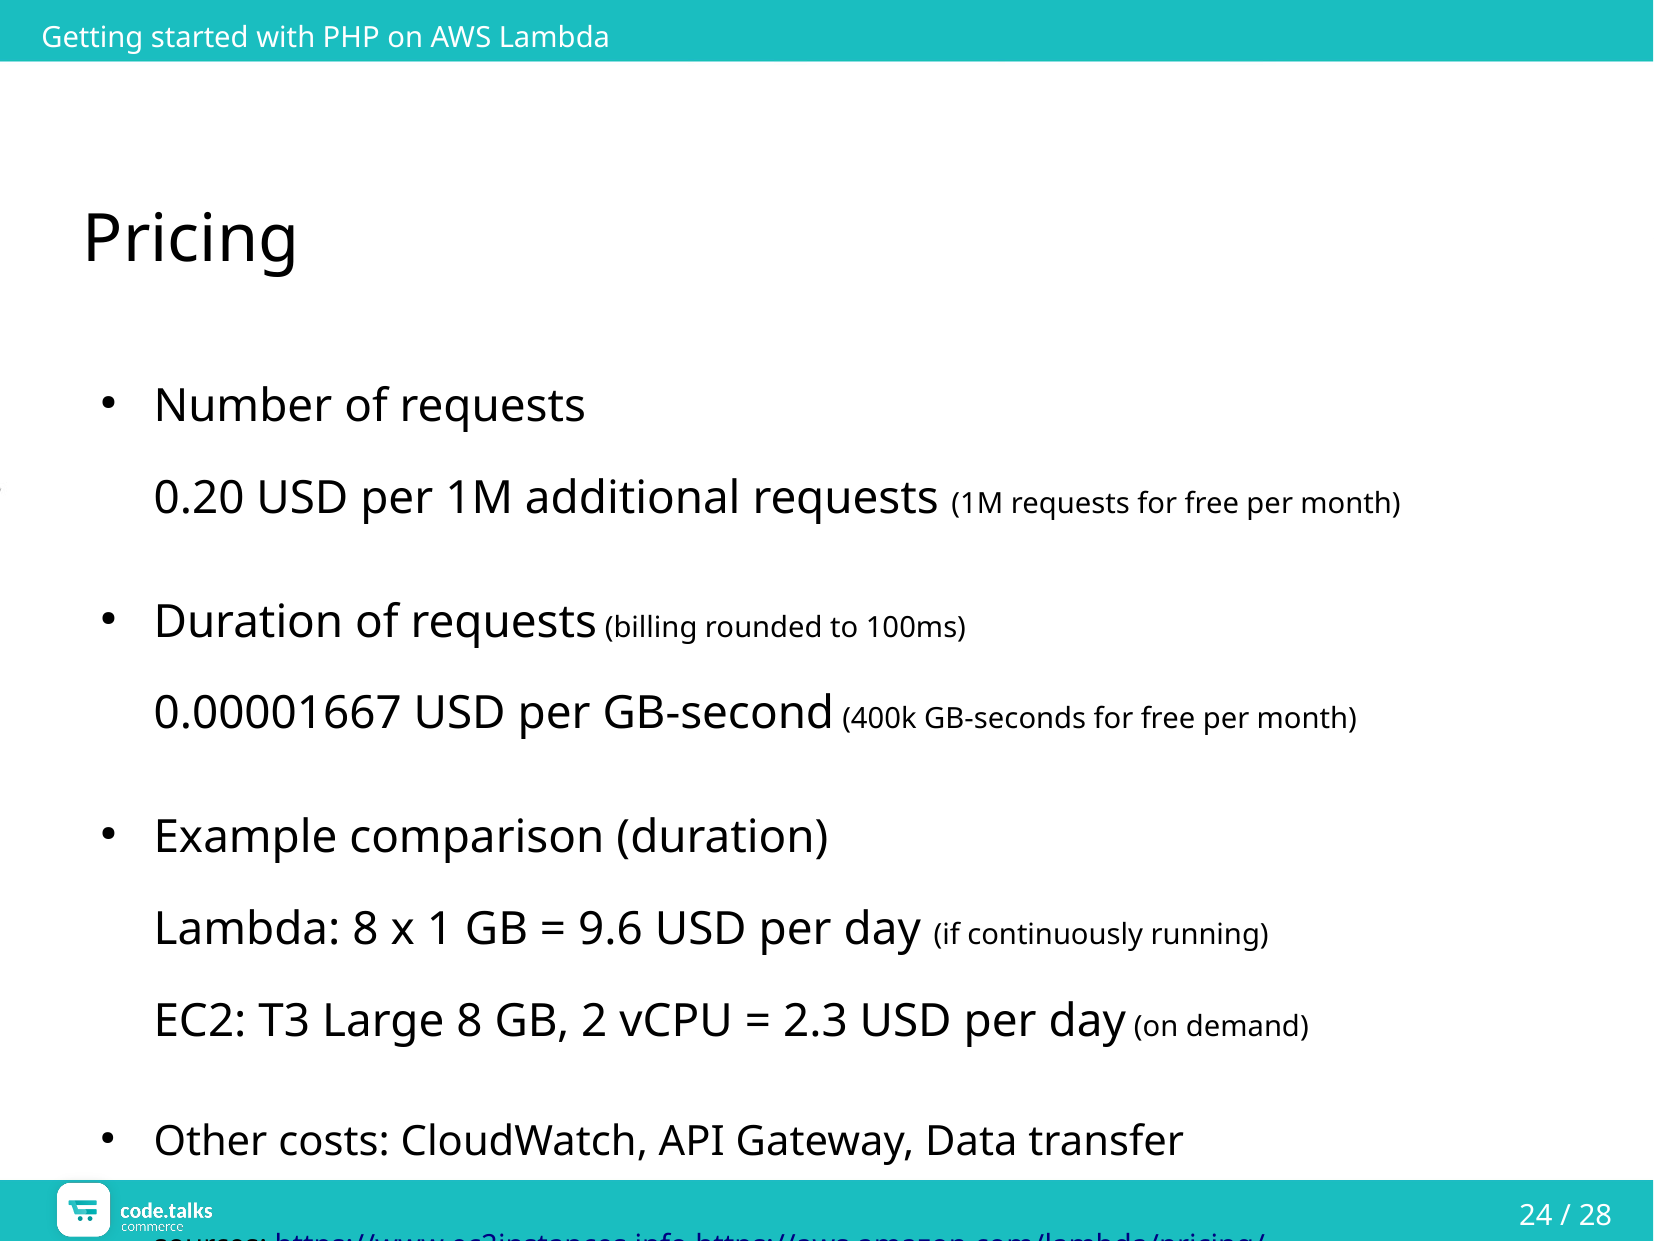

Getting started with PHP on AWS Lambda
# Pricing
Number of requests
0.20 USD per 1M additional requests (1M requests for free per month)
Duration of requests (billing rounded to 100ms)
0.00001667 USD per GB-second (400k GB-seconds for free per month)
Example comparison (duration)
Lambda: 8 x 1 GB = 9.6 USD per day (if continuously running)
EC2: T3 Large 8 GB, 2 vCPU = 2.3 USD per day (on demand)
Other costs: CloudWatch, API Gateway, Data transfer
sources: https://www.ec2instances.info https://aws.amazon.com/lambda/pricing/
24